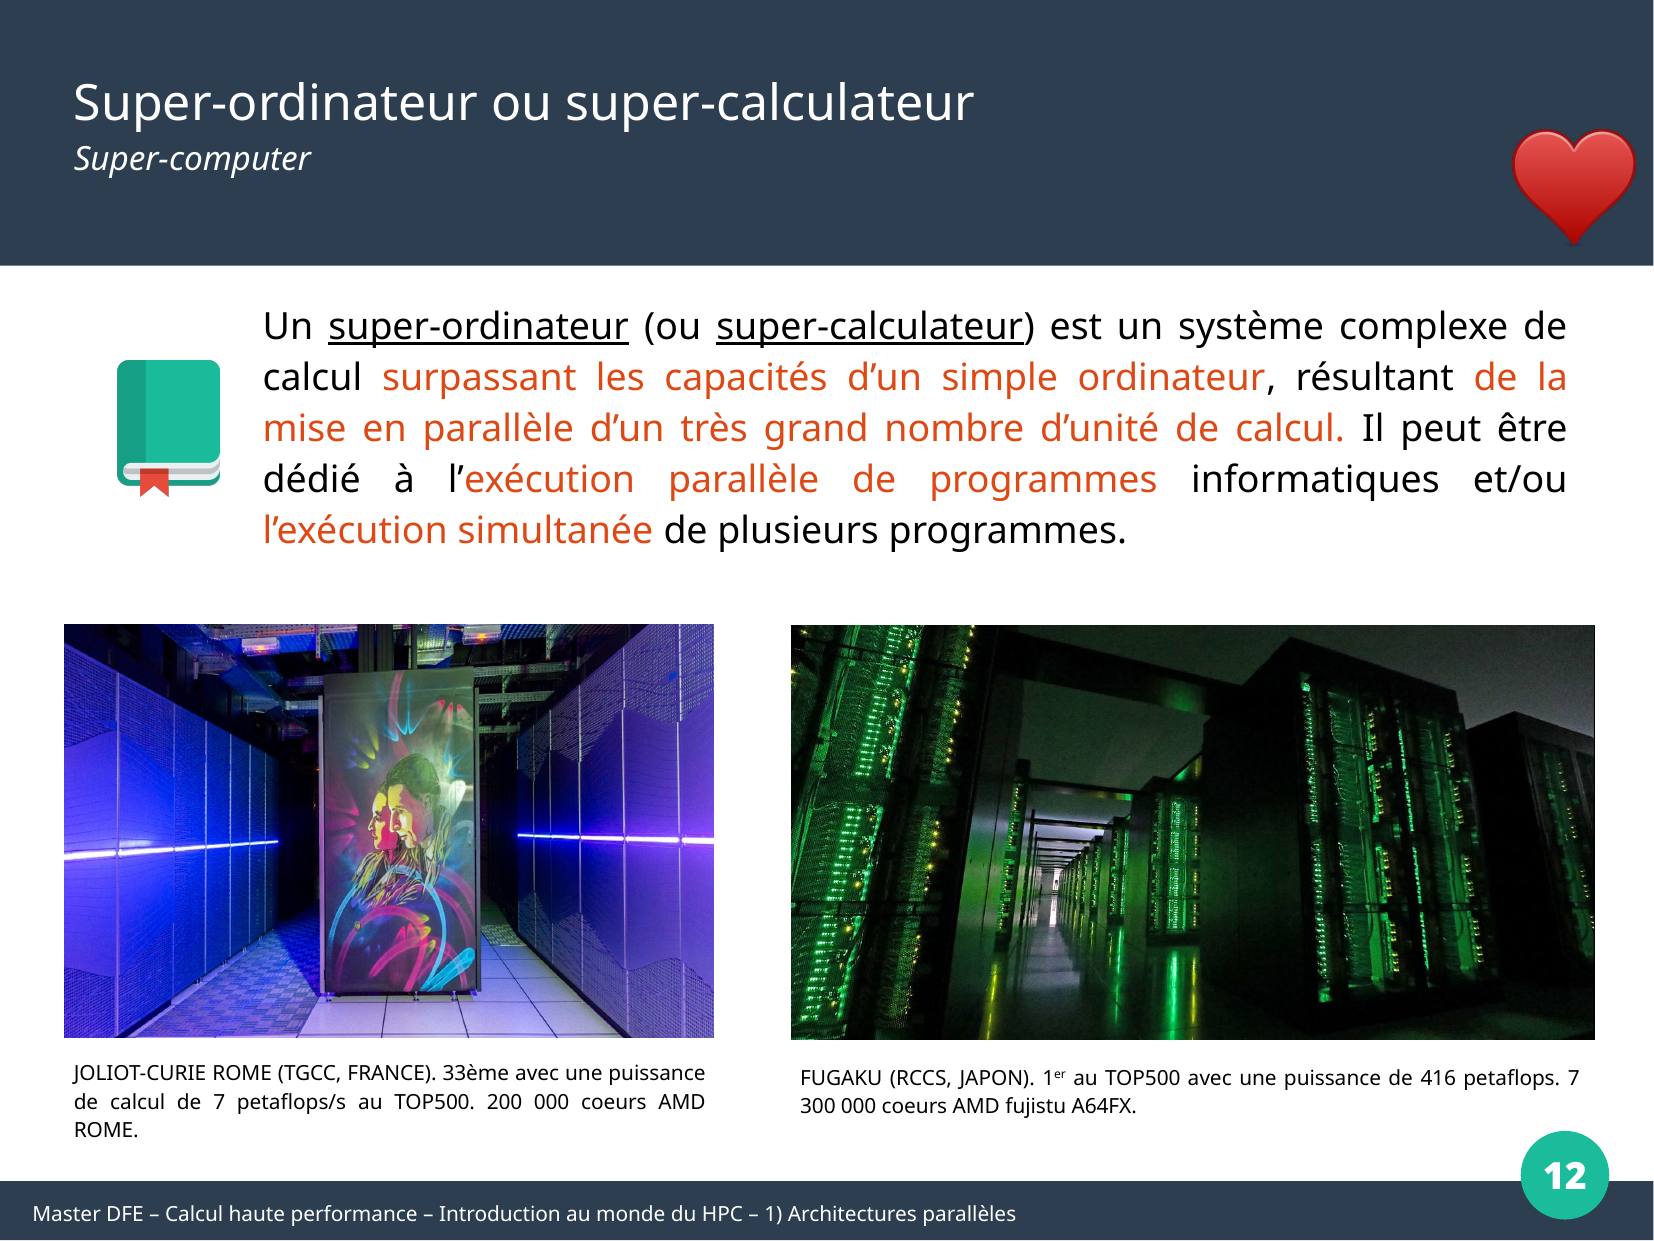

Super-ordinateur ou super-calculateur
Super-computer
Un super-ordinateur (ou super-calculateur) est un système complexe de calcul surpassant les capacités d’un simple ordinateur, résultant de la mise en parallèle d’un très grand nombre d’unité de calcul. Il peut être dédié à l’exécution parallèle de programmes informatiques et/ou l’exécution simultanée de plusieurs programmes.
JOLIOT-CURIE ROME (TGCC, FRANCE). 33ème avec une puissance de calcul de 7 petaflops/s au TOP500. 200 000 coeurs AMD ROME.
FUGAKU (RCCS, JAPON). 1er au TOP500 avec une puissance de 416 petaflops. 7 300 000 coeurs AMD fujistu A64FX.
12
Master DFE – Calcul haute performance – Introduction au monde du HPC – 1) Architectures parallèles